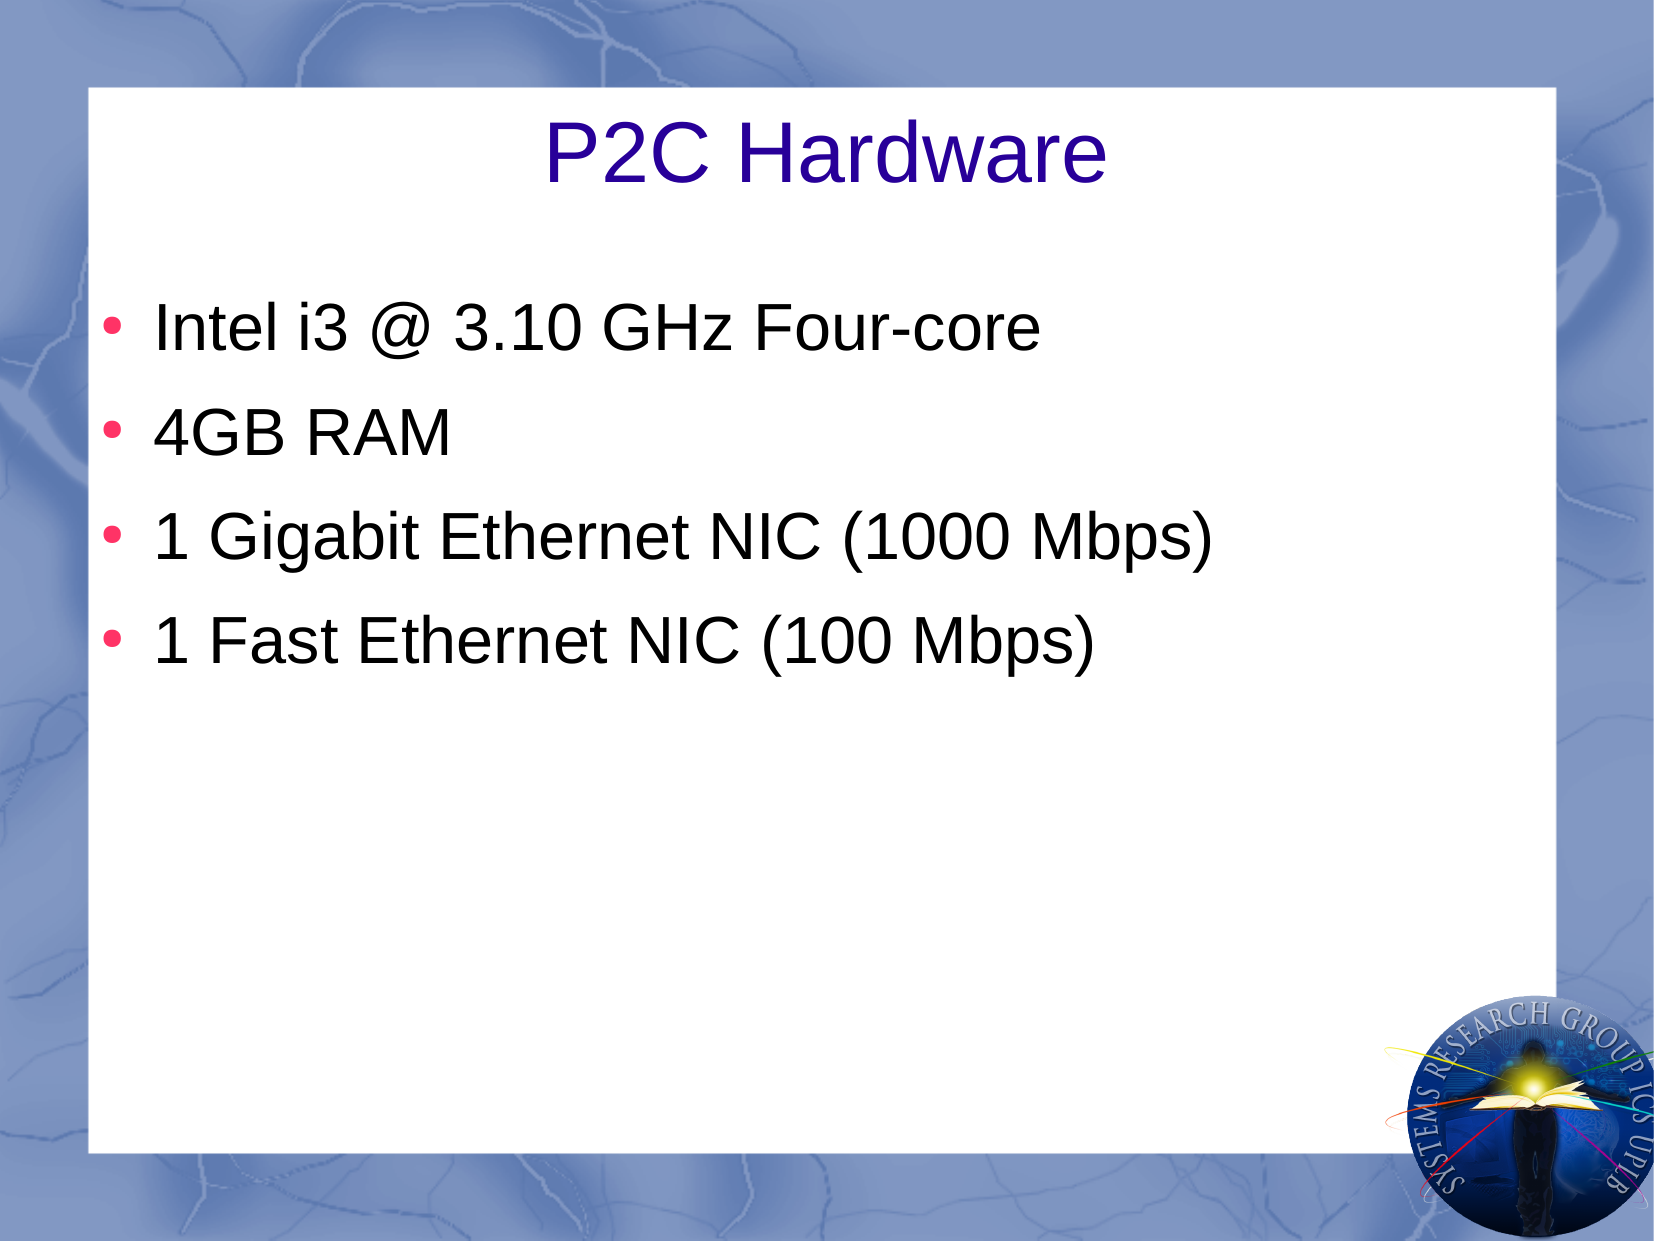

# P2C Hardware
Intel i3 @ 3.10 GHz Four-core
4GB RAM
1 Gigabit Ethernet NIC (1000 Mbps)
1 Fast Ethernet NIC (100 Mbps)